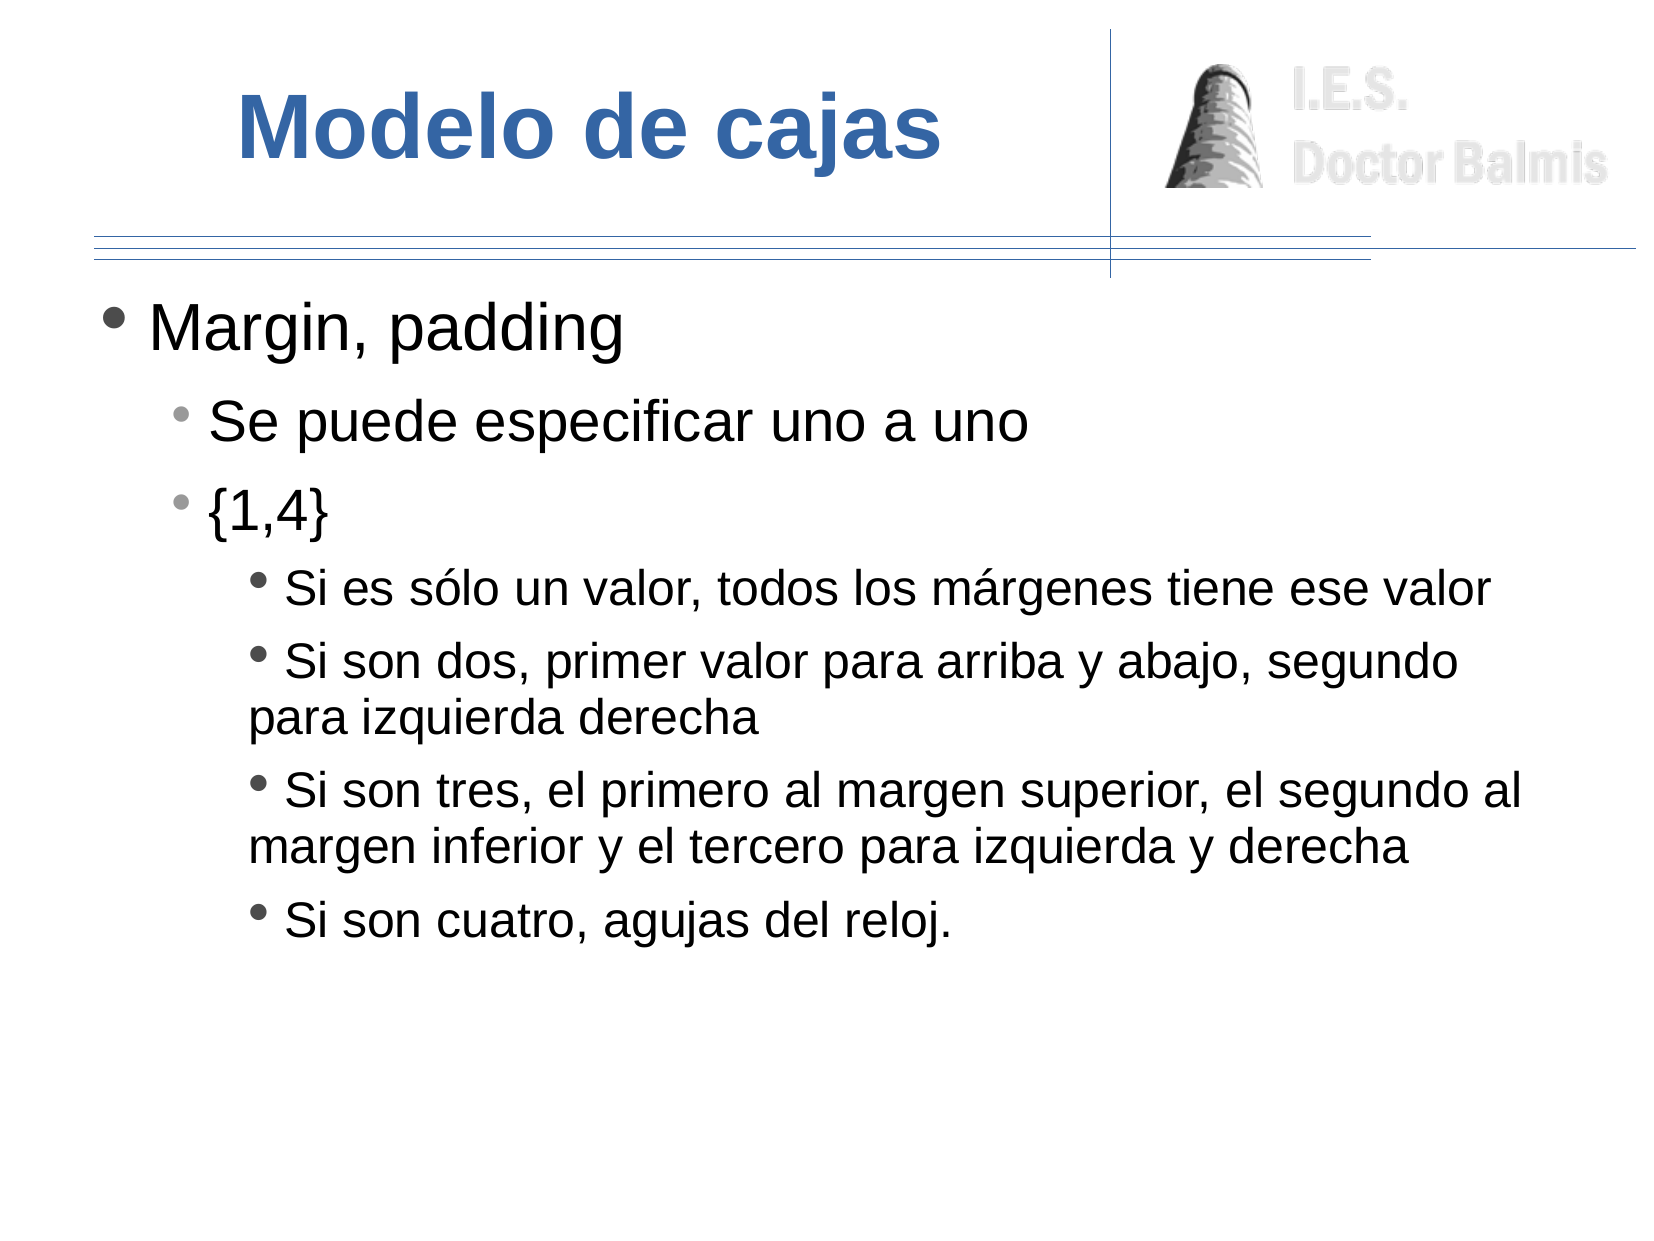

# Modelo de cajas
 Margin, padding
 Se puede especificar uno a uno
 {1,4}
 Si es sólo un valor, todos los márgenes tiene ese valor
 Si son dos, primer valor para arriba y abajo, segundo para izquierda derecha
 Si son tres, el primero al margen superior, el segundo al margen inferior y el tercero para izquierda y derecha
 Si son cuatro, agujas del reloj.